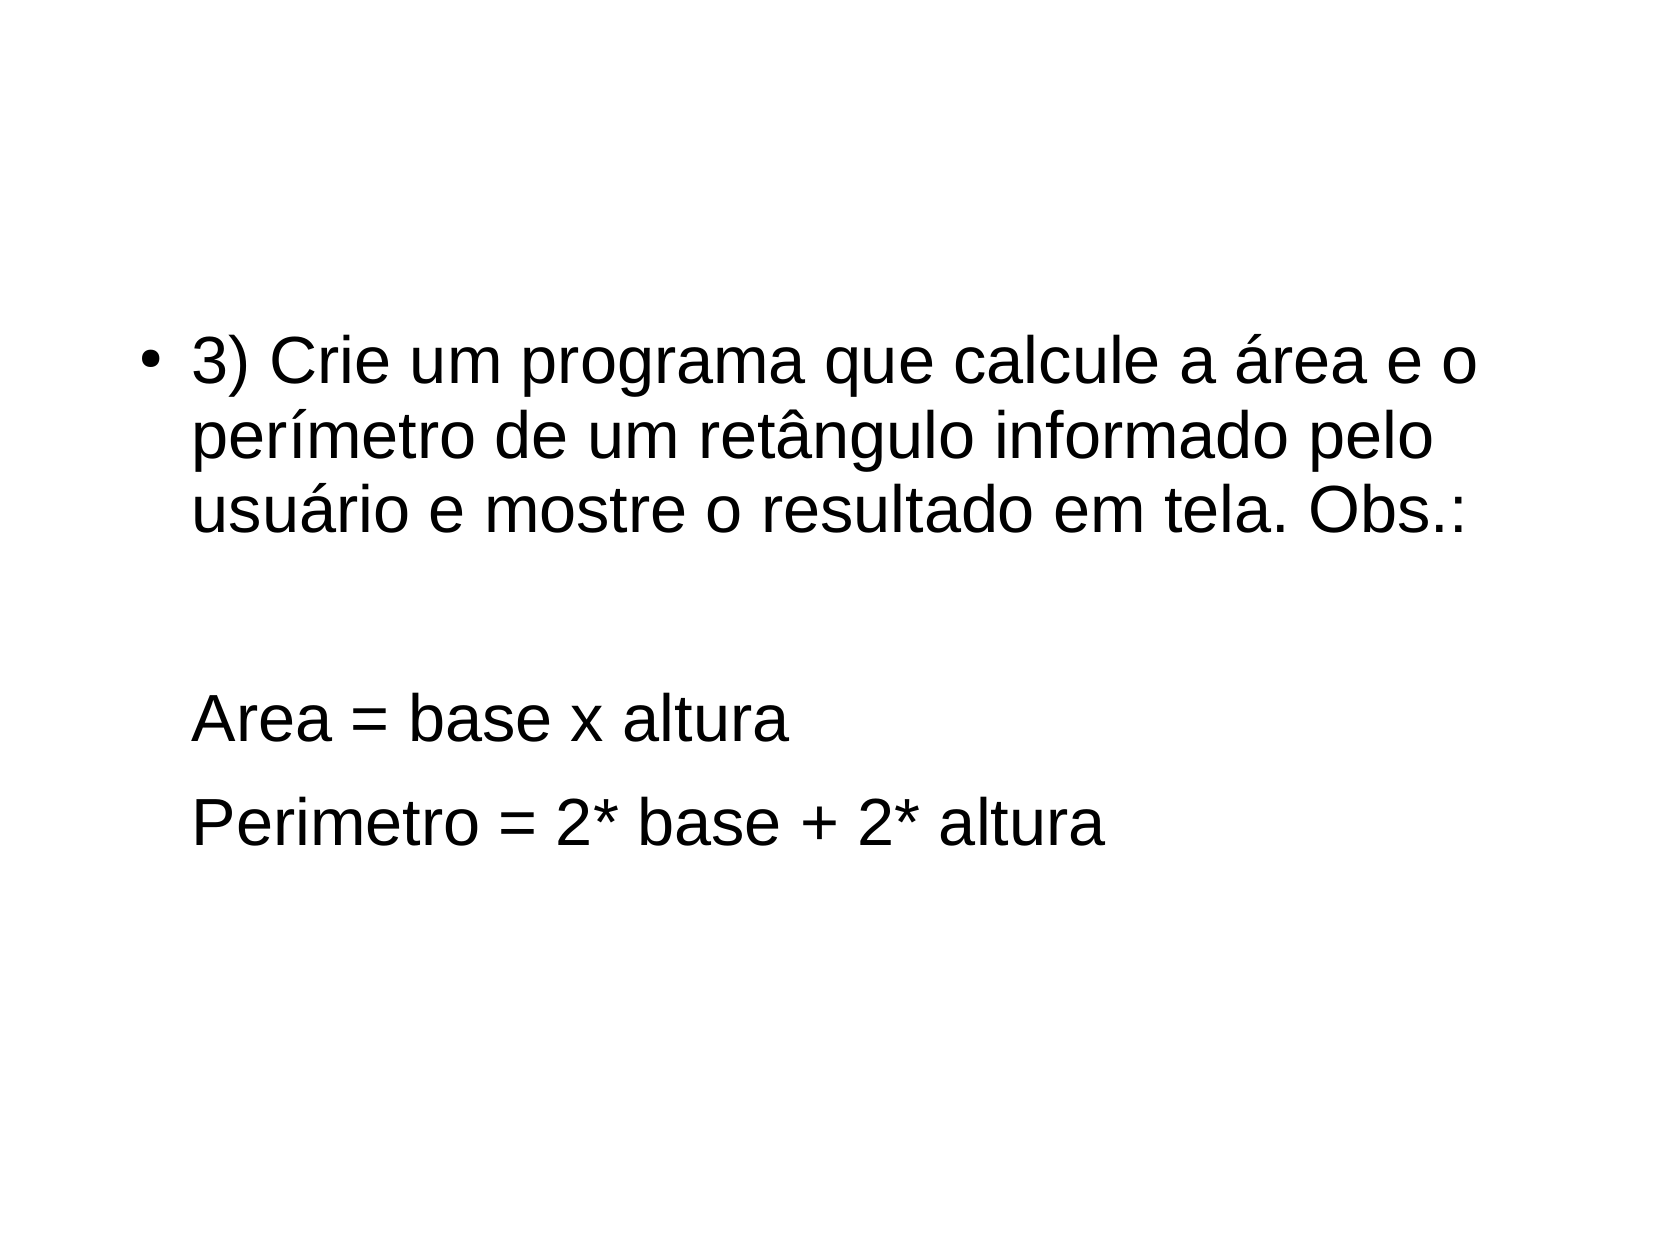

#
3) Crie um programa que calcule a área e o perímetro de um retângulo informado pelo usuário e mostre o resultado em tela. Obs.:
Area = base x altura
Perimetro = 2* base + 2* altura